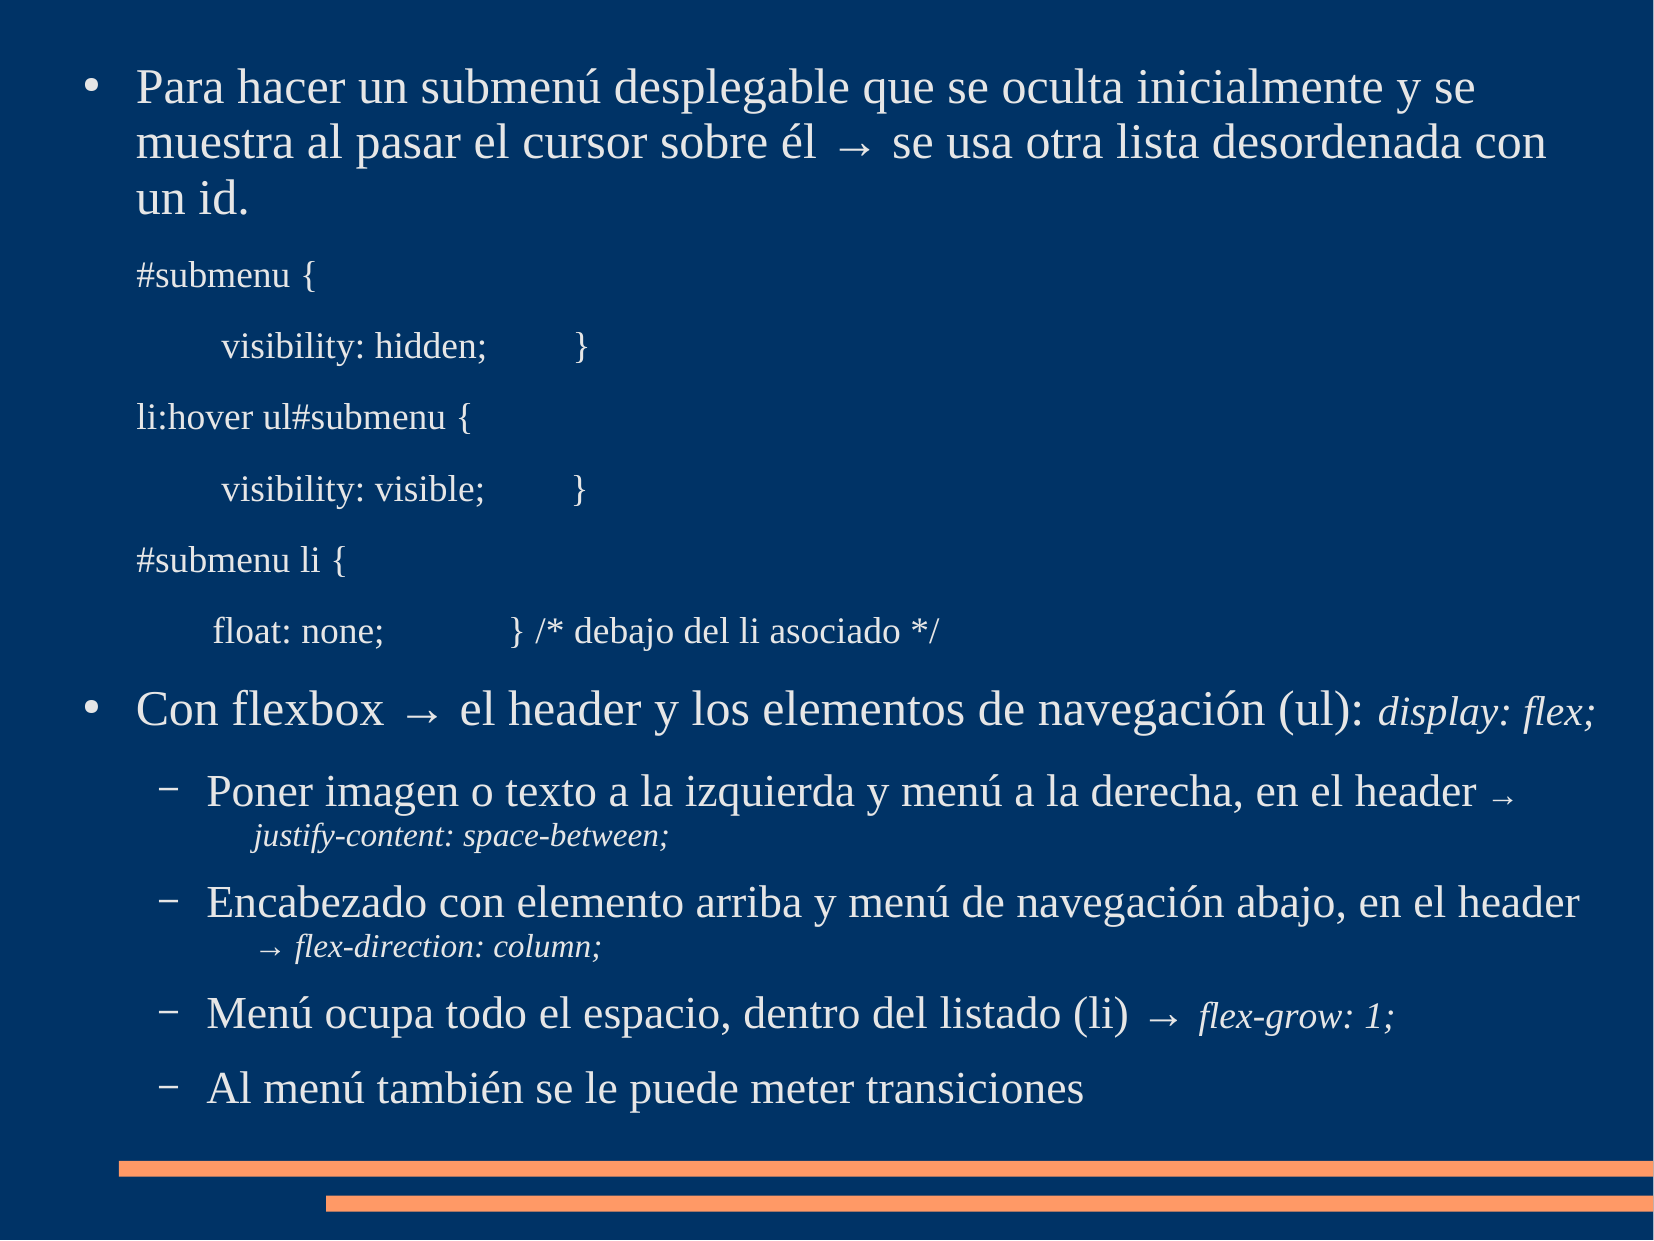

# Para hacer un submenú desplegable que se oculta inicialmente y se muestra al pasar el cursor sobre él → se usa otra lista desordenada con un id.
#submenu {
visibility: hidden; }
li:hover ul#submenu {
visibility: visible; }
#submenu li {
 float: none; } /* debajo del li asociado */
Con flexbox → el header y los elementos de navegación (ul): display: flex;
Poner imagen o texto a la izquierda y menú a la derecha, en el header → justify-content: space-between;
Encabezado con elemento arriba y menú de navegación abajo, en el header → flex-direction: column;
Menú ocupa todo el espacio, dentro del listado (li) → flex-grow: 1;
Al menú también se le puede meter transiciones